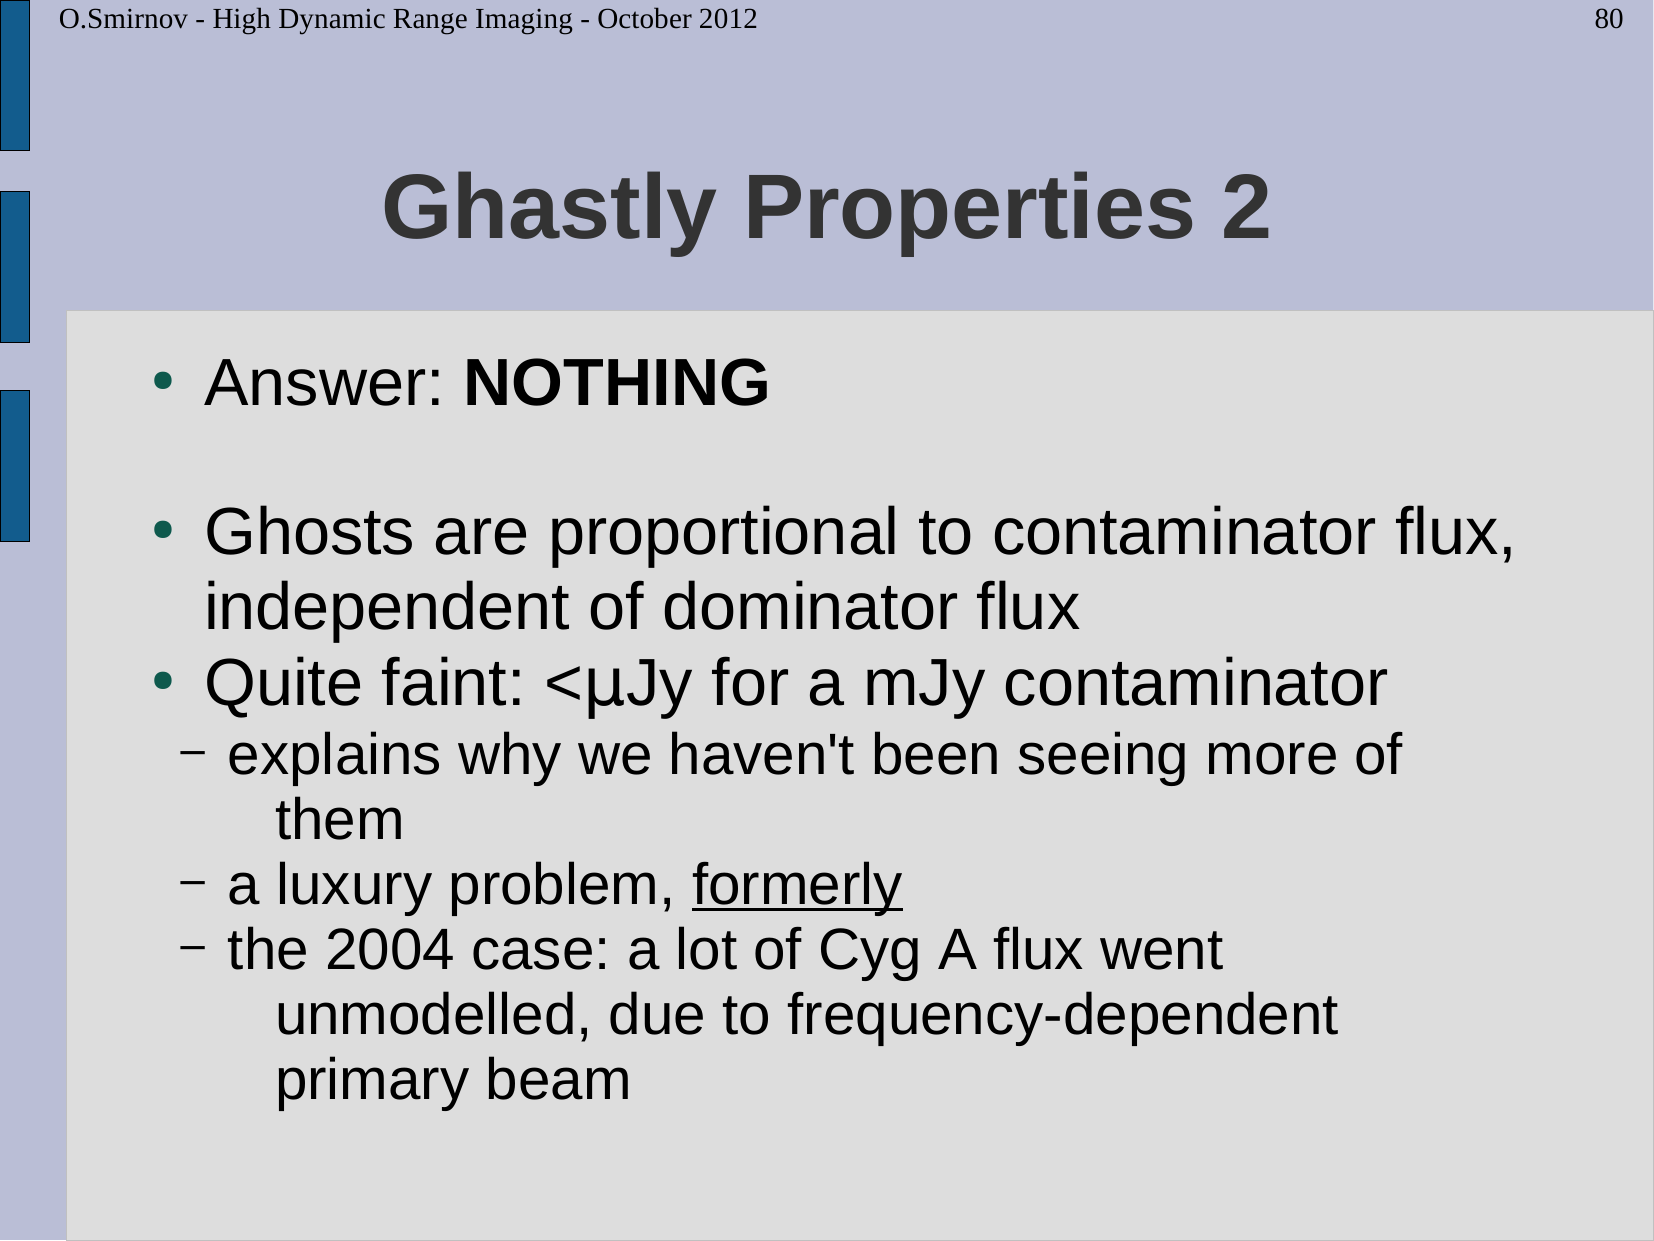

O.Smirnov - High Dynamic Range Imaging - October 2012
80
# Ghastly Properties 2
Answer: NOTHING
Ghosts are proportional to contaminator flux, independent of dominator flux
Quite faint: <μJy for a mJy contaminator
explains why we haven't been seeing more of them
a luxury problem, formerly
the 2004 case: a lot of Cyg A flux went unmodelled, due to frequency-dependent primary beam